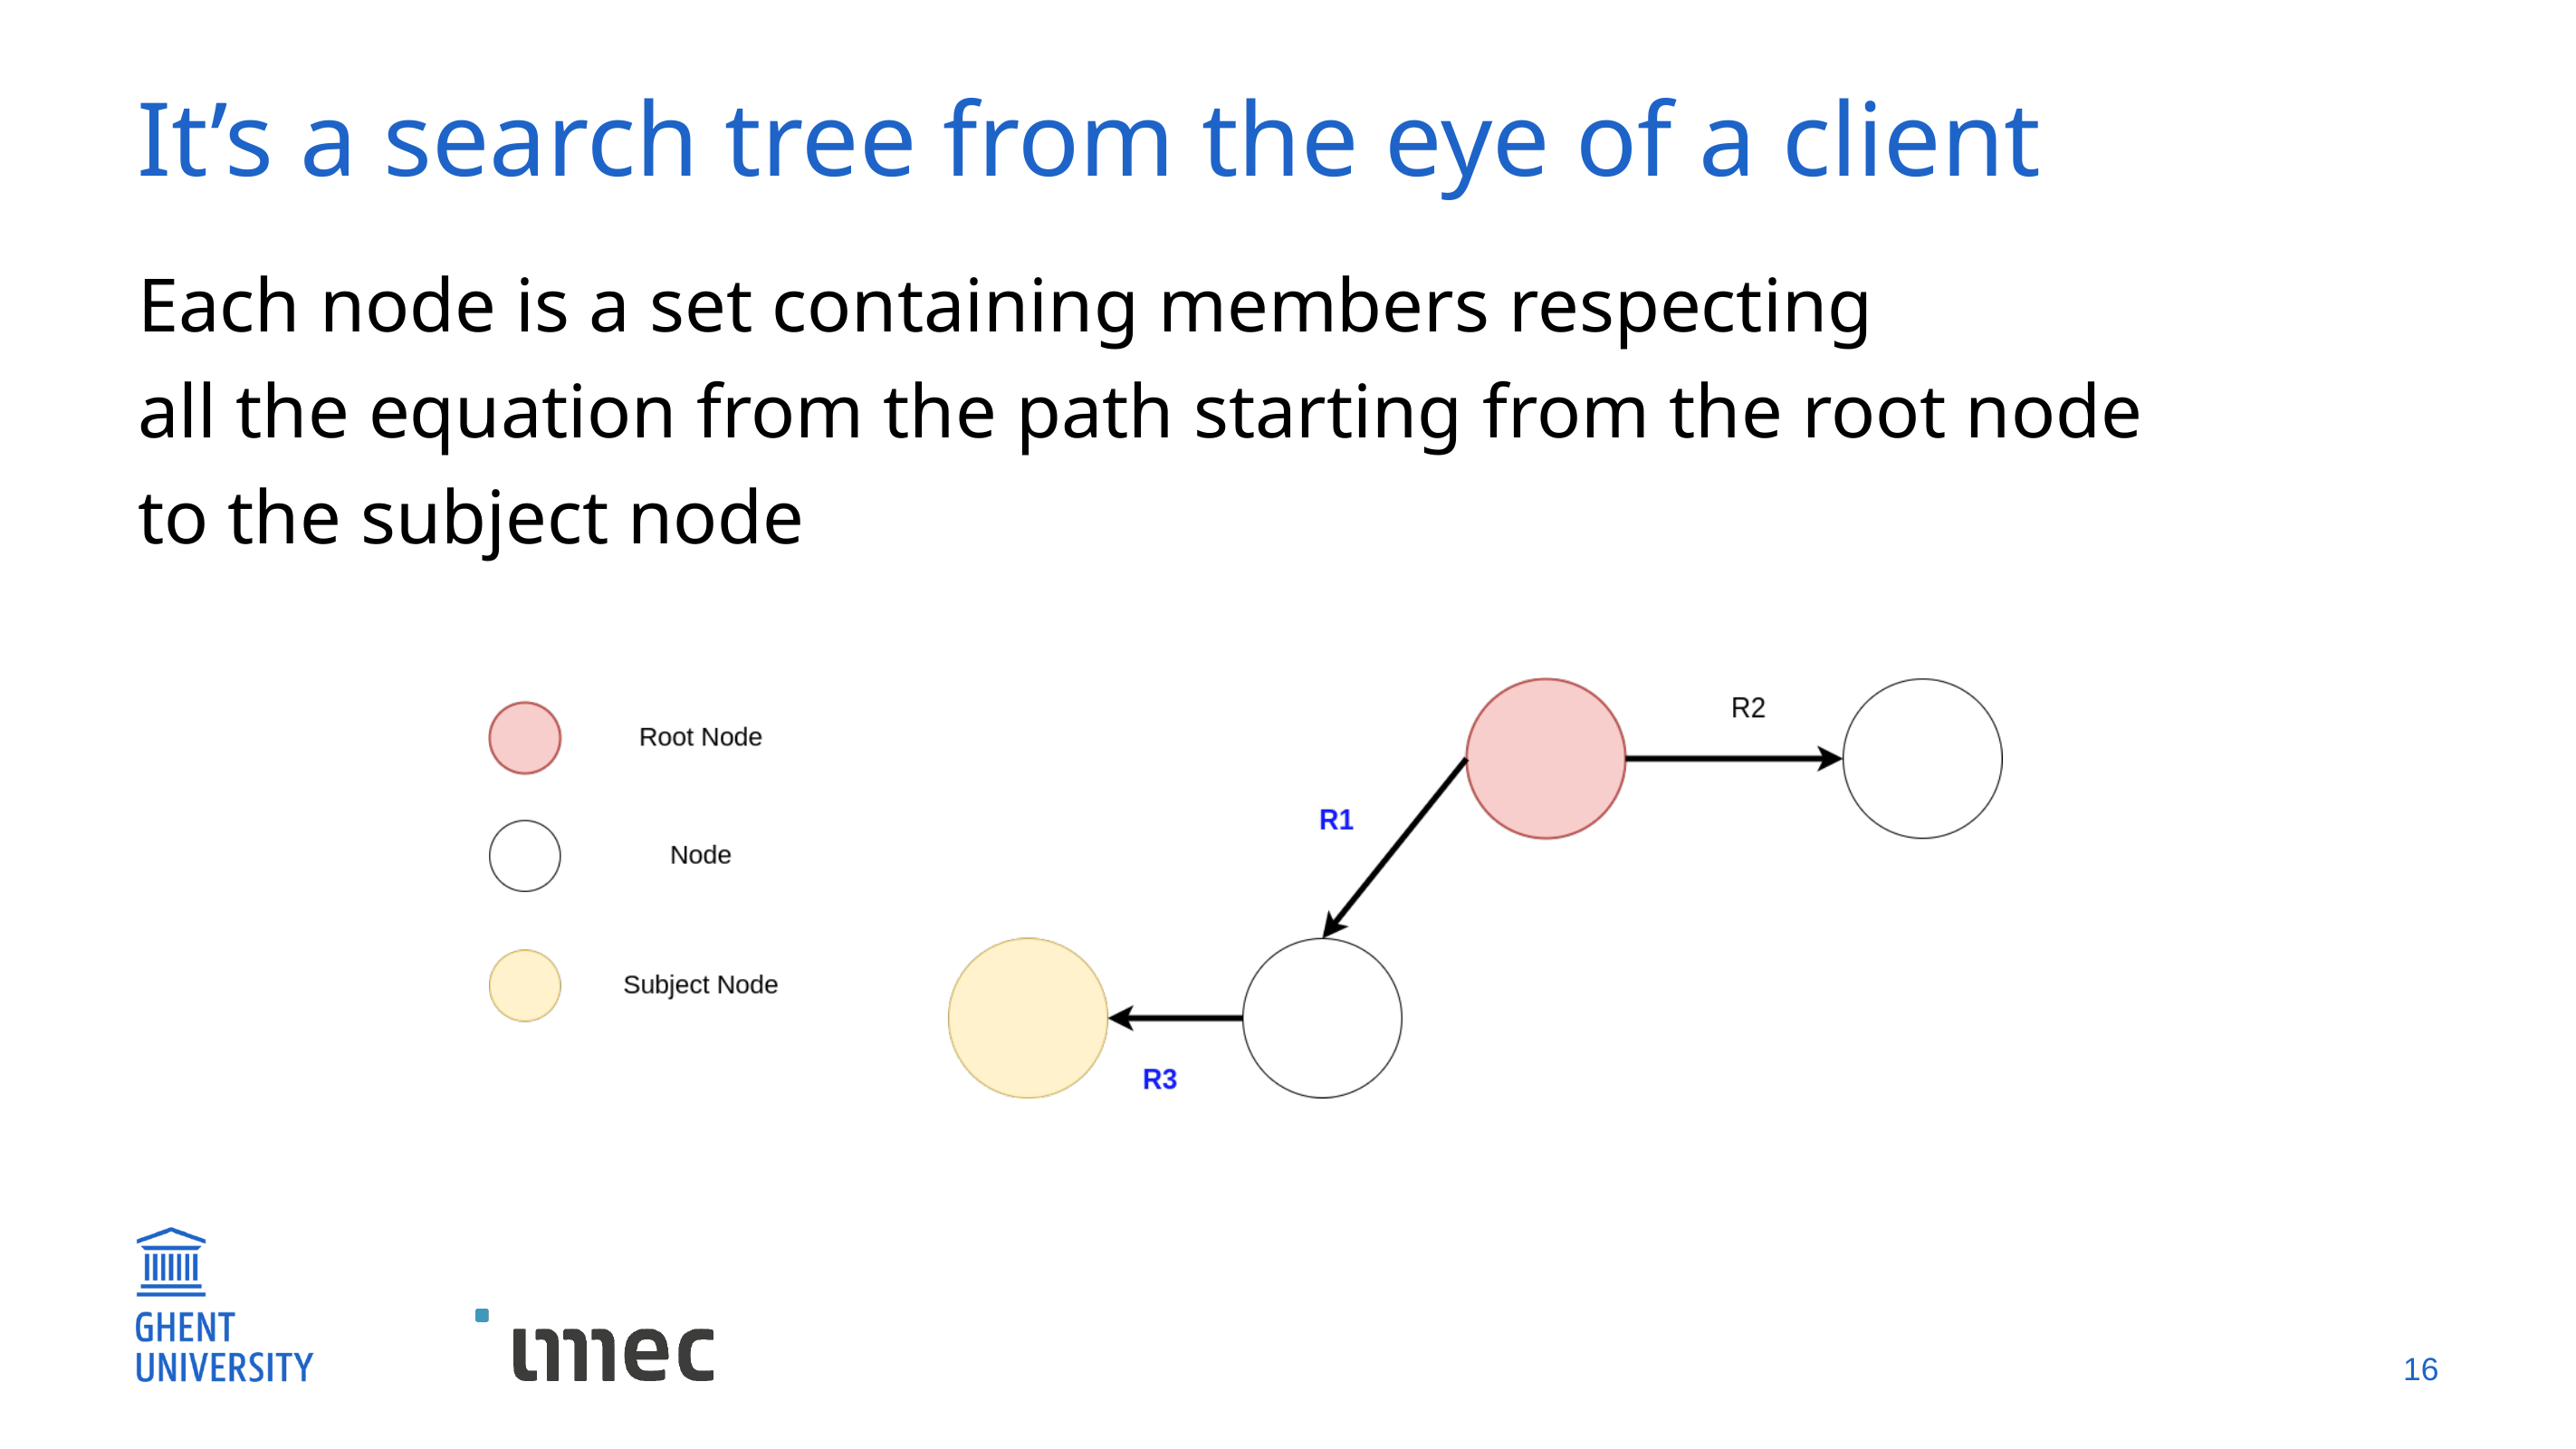

# It’s a search tree from the eye of a client
Each node is a set containing members respecting
all the equation from the path starting from the root node
to the subject node